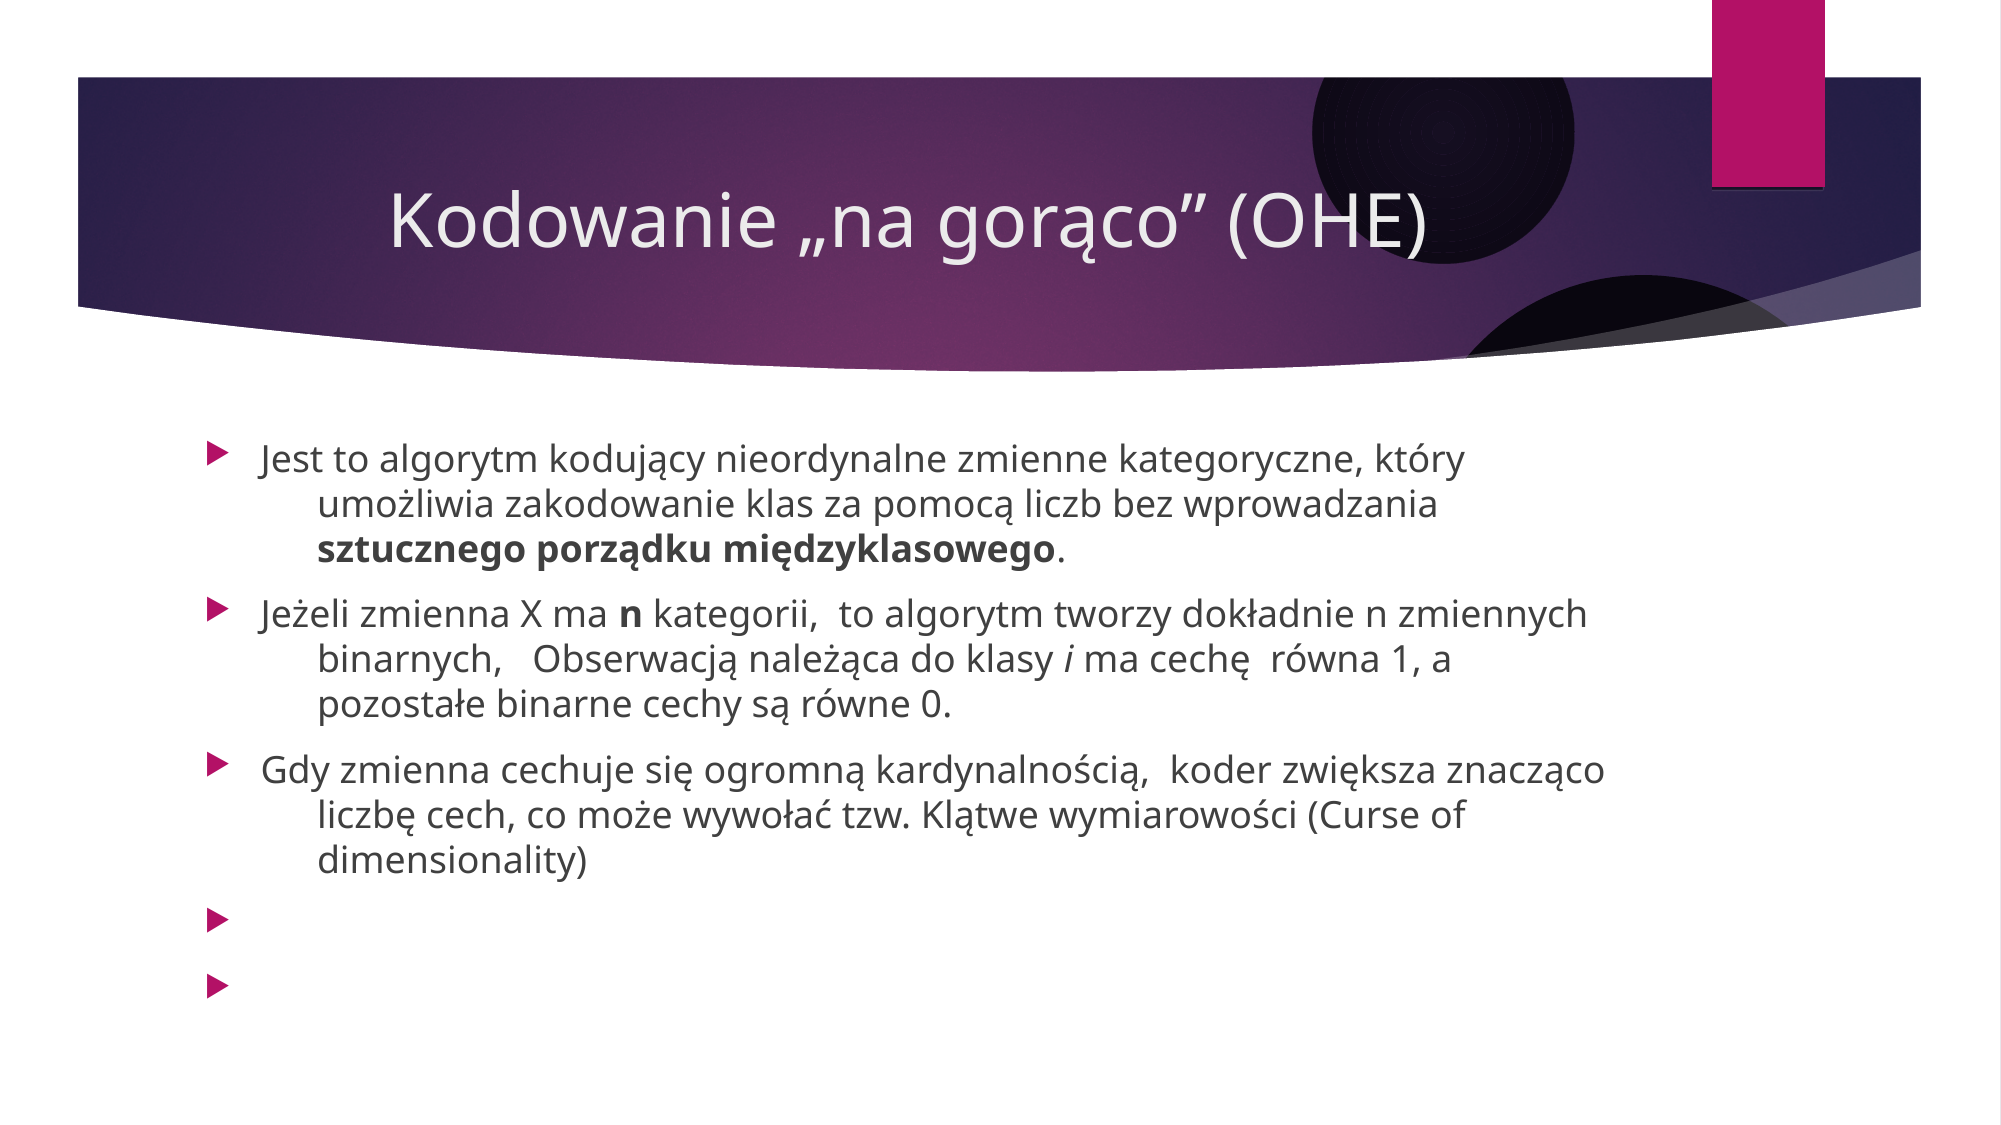

# Kodowanie „na gorąco” (OHE)
Jest to algorytm kodujący nieordynalne zmienne kategoryczne, który umożliwia zakodowanie klas za pomocą liczb bez wprowadzania sztucznego porządku międzyklasowego.
Jeżeli zmienna X ma n kategorii, to algorytm tworzy dokładnie n zmiennych binarnych, Obserwacją należąca do klasy i ma cechę równa 1, a pozostałe binarne cechy są równe 0.
Gdy zmienna cechuje się ogromną kardynalnością, koder zwiększa znacząco liczbę cech, co może wywołać tzw. Klątwe wymiarowości (Curse of dimensionality)